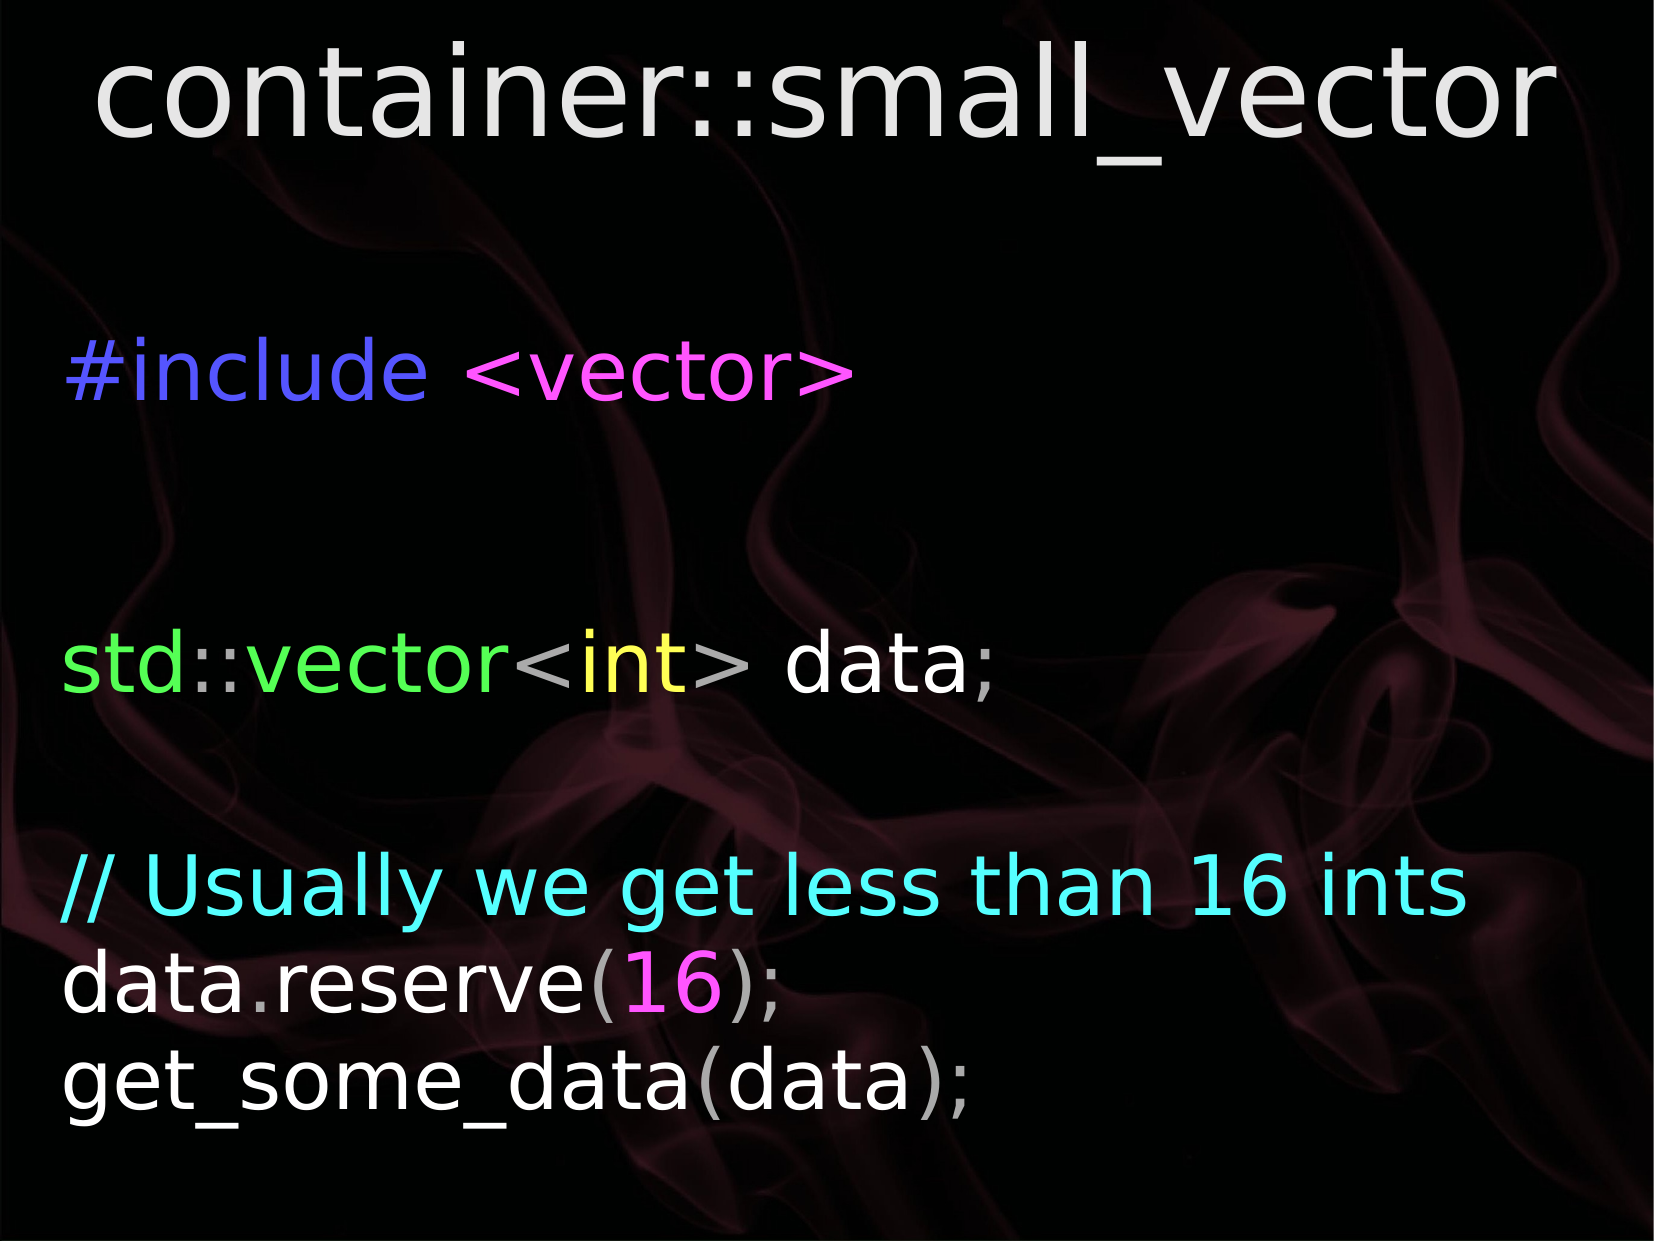

# container::small_vector
#include <vector>
std::vector<int> data;
// Usually we get less than 16 ints
data.reserve(16);
get_some_data(data);